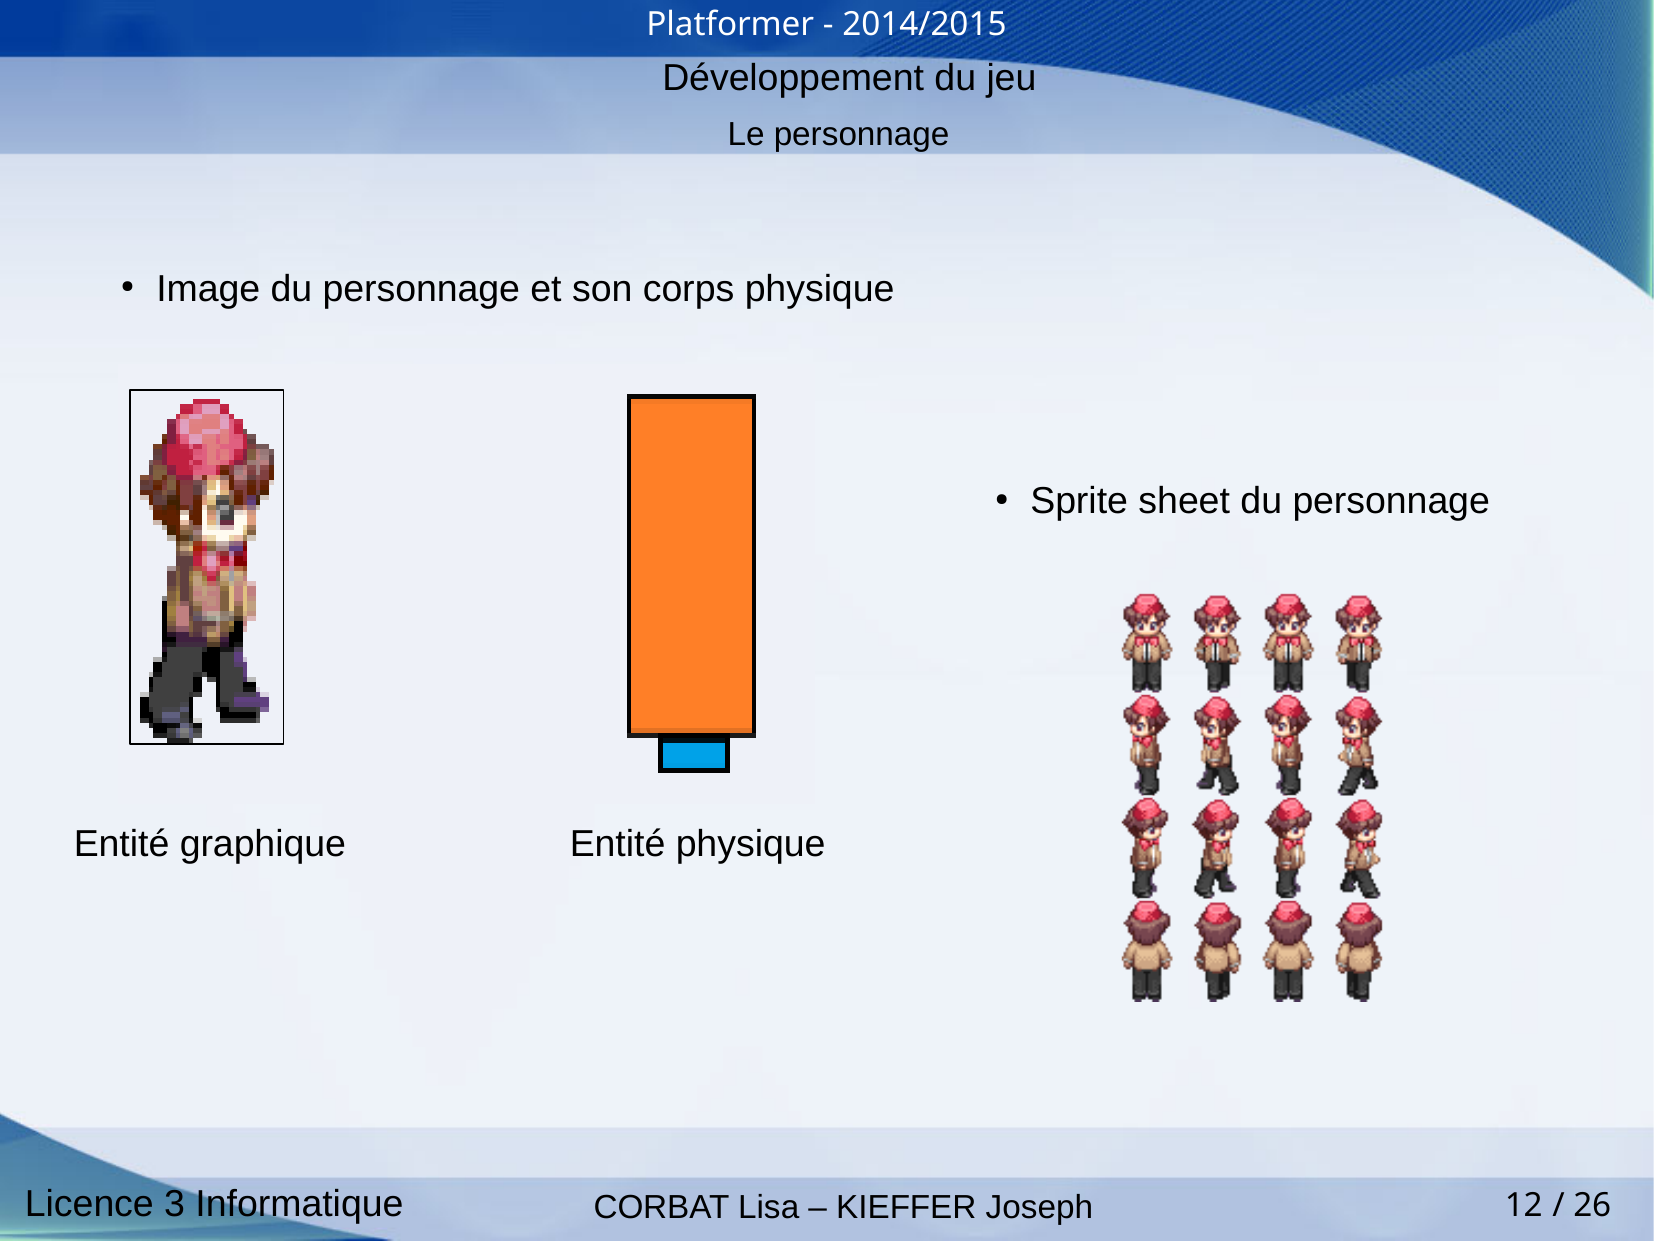

Platformer - 2014/2015
Développement du jeu
Le personnage
Image du personnage et son corps physique
Sprite sheet du personnage
Entité graphique
Entité physique
12